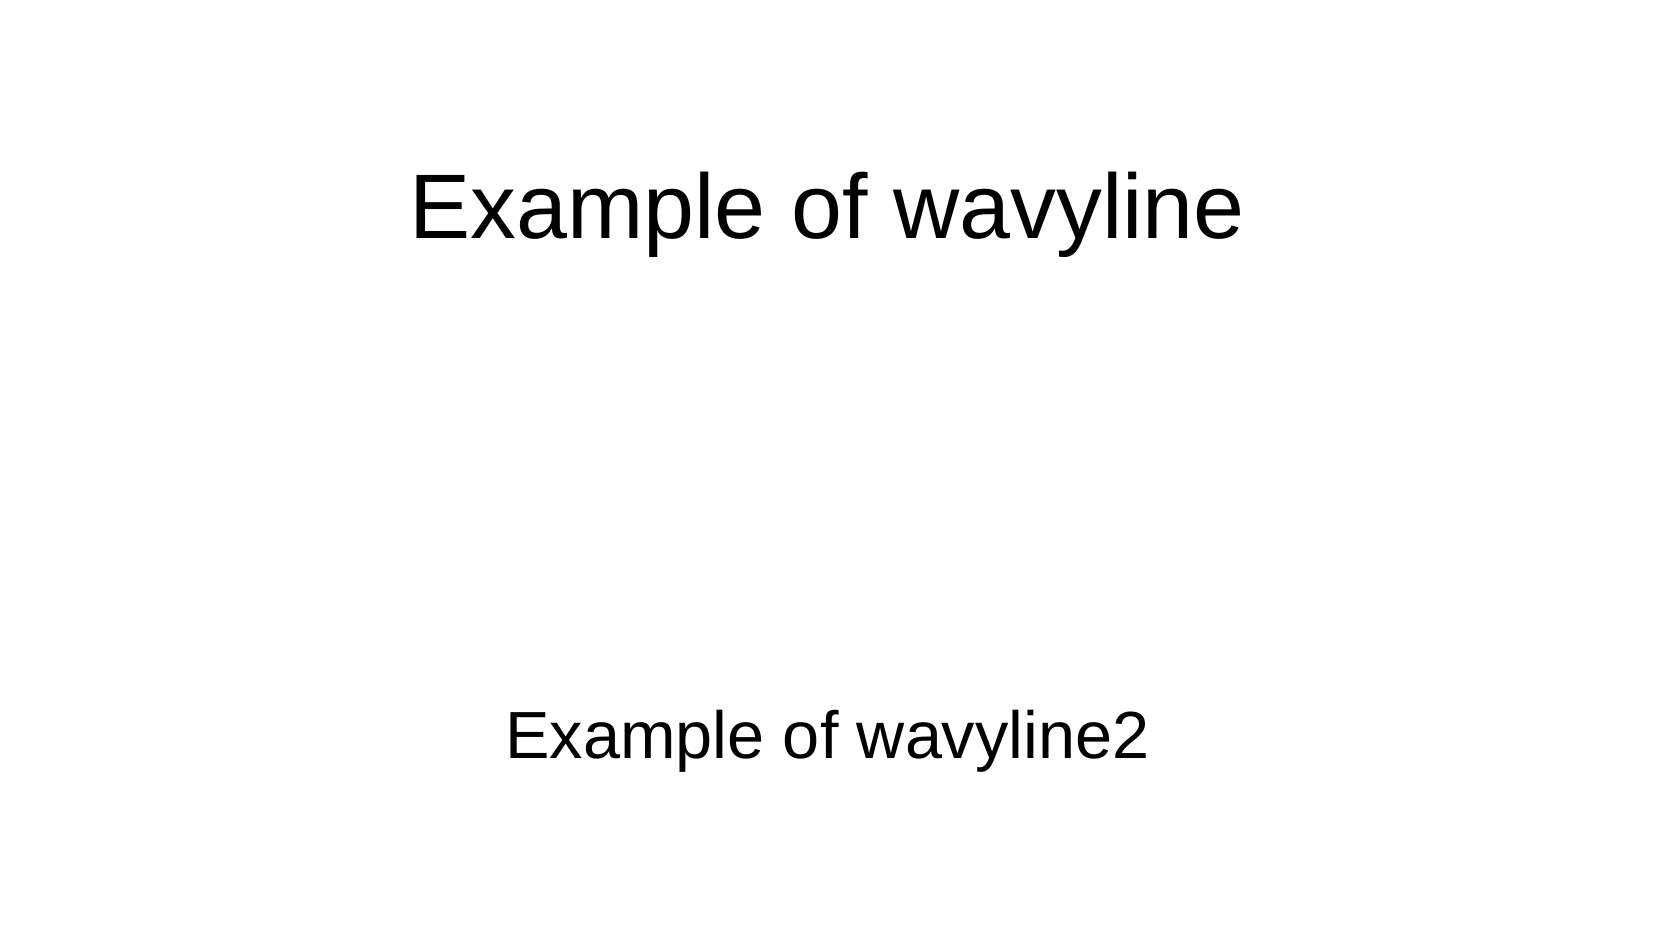

# Example of wavyline
Example of wavyline2